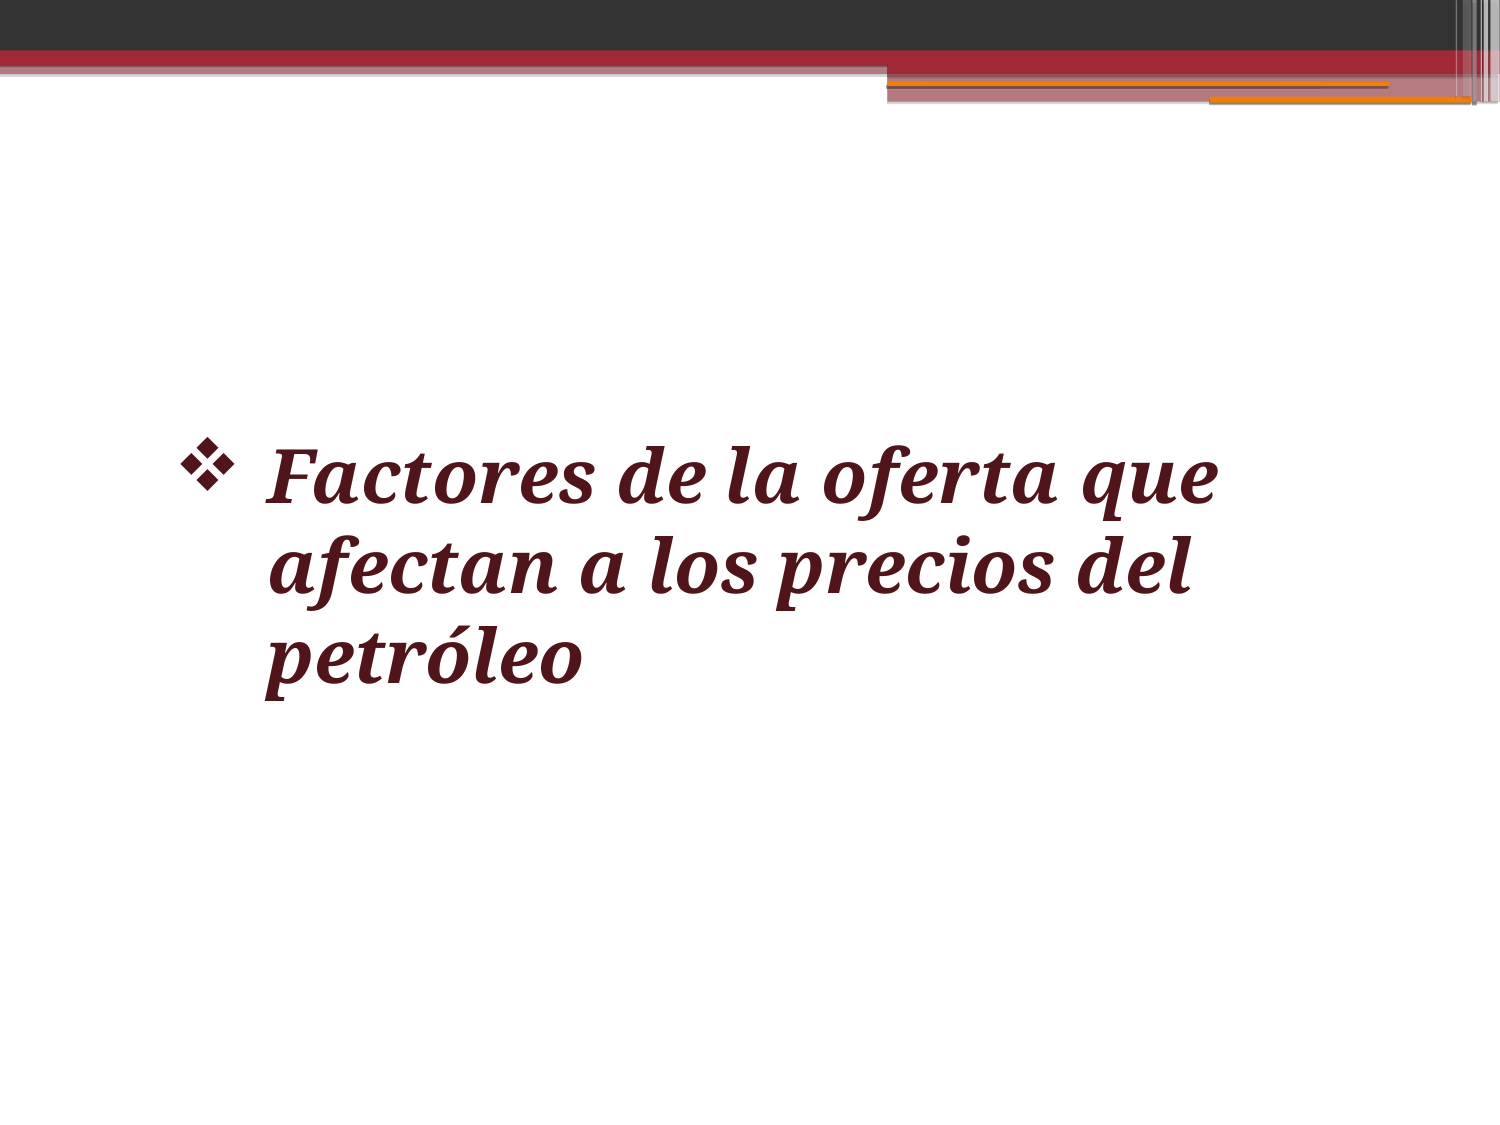

Factores de la oferta que afectan a los precios del petróleo